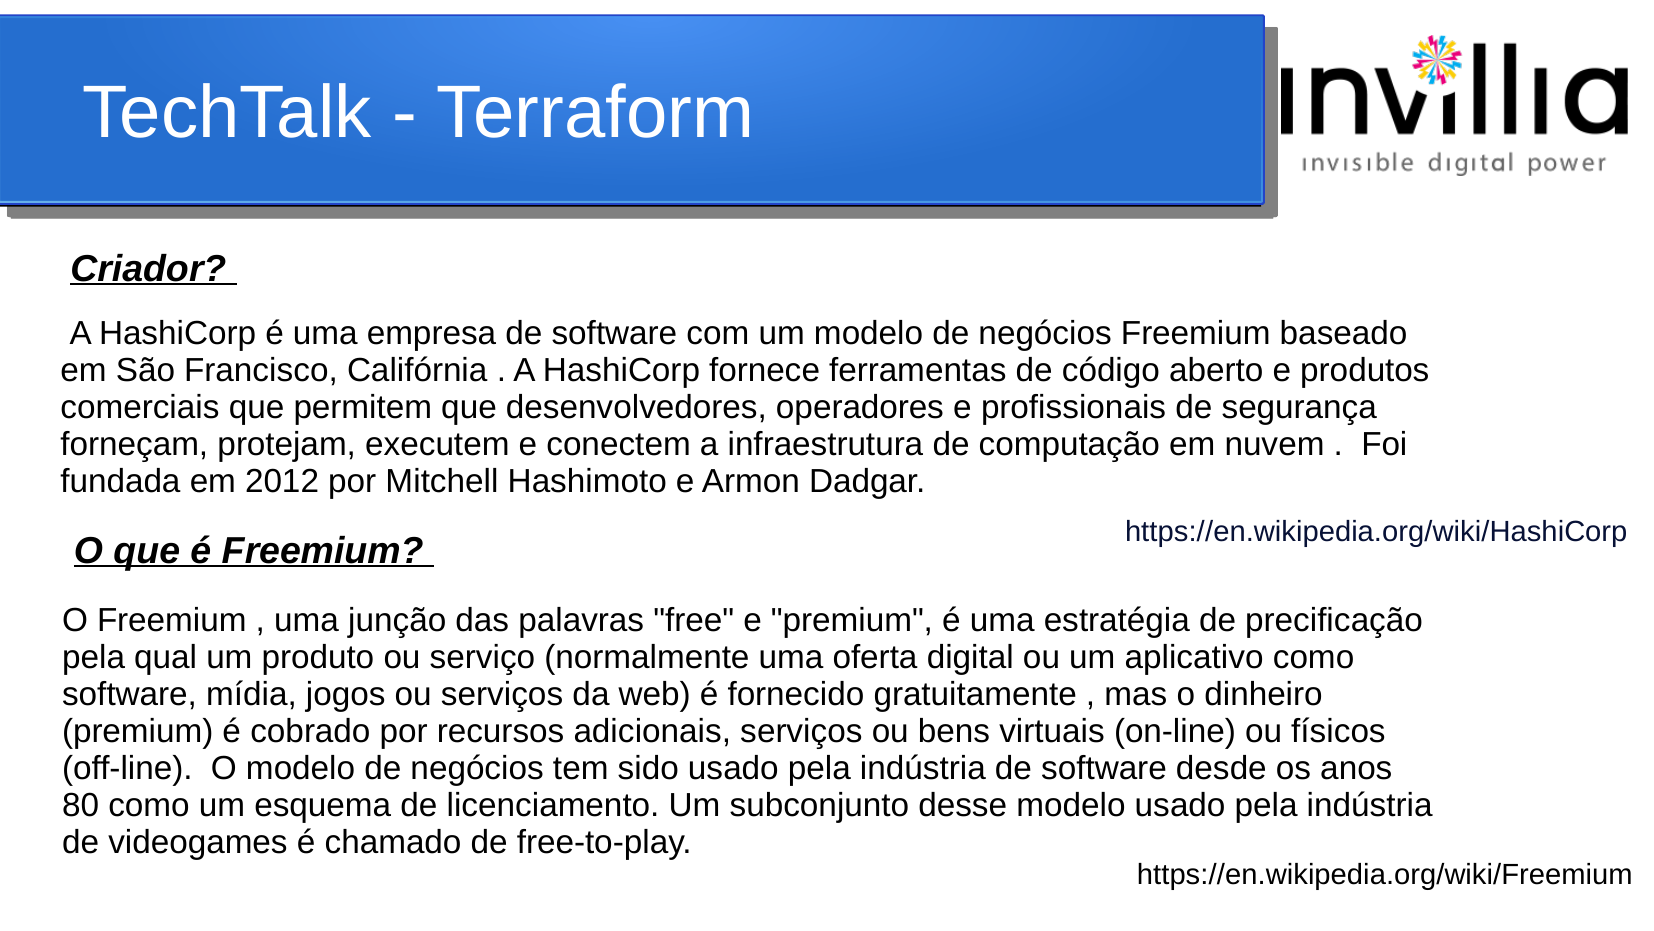

# TechTalk - Terraform
Criador?
 A HashiCorp é uma empresa de software com um modelo de negócios Freemium baseado em São Francisco, Califórnia . A HashiCorp fornece ferramentas de código aberto e produtos comerciais que permitem que desenvolvedores, operadores e profissionais de segurança forneçam, protejam, executem e conectem a infraestrutura de computação em nuvem . Foi fundada em 2012 por Mitchell Hashimoto e Armon Dadgar.
https://en.wikipedia.org/wiki/HashiCorp
O que é Freemium?
O Freemium , uma junção das palavras "free" e "premium", é uma estratégia de precificação pela qual um produto ou serviço (normalmente uma oferta digital ou um aplicativo como software, mídia, jogos ou serviços da web) é fornecido gratuitamente , mas o dinheiro (premium) é cobrado por recursos adicionais, serviços ou bens virtuais (on-line) ou físicos (off-line). O modelo de negócios tem sido usado pela indústria de software desde os anos 80 como um esquema de licenciamento. Um subconjunto desse modelo usado pela indústria de videogames é chamado de free-to-play.
https://en.wikipedia.org/wiki/Freemium